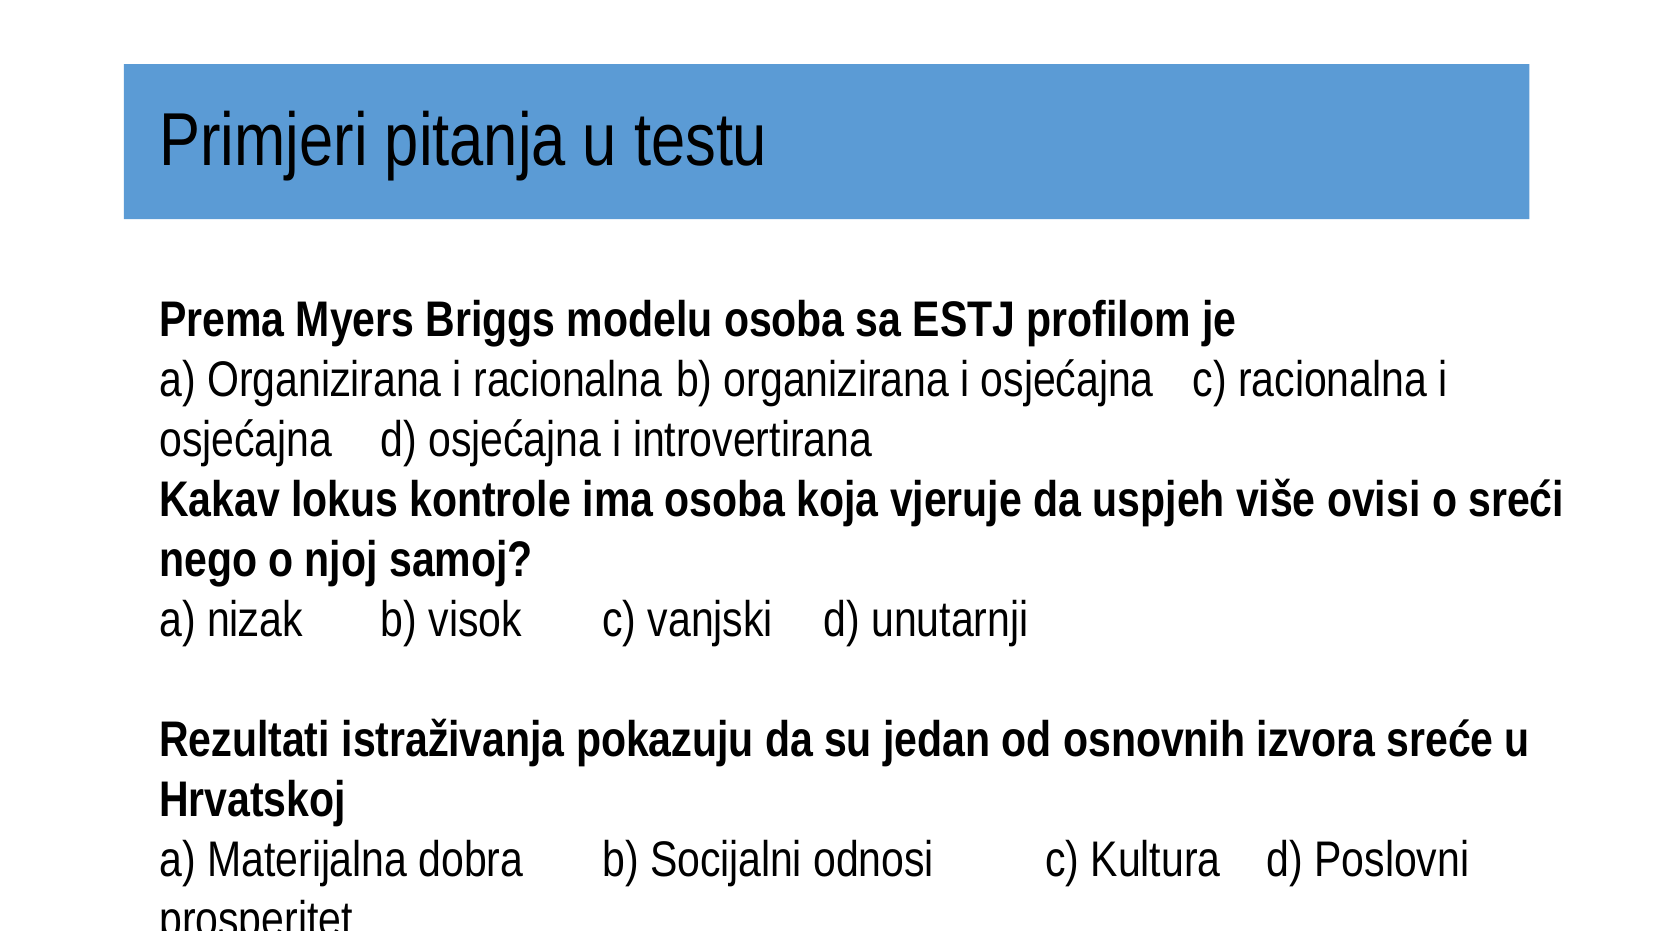

# Primjeri pitanja u testu
Prema Myers Briggs modelu osoba sa ESTJ profilom je
a) Organizirana i racionalna	b) organizirana i osjećajna	c) racionalna i osjećajna	d) osjećajna i introvertirana
Kakav lokus kontrole ima osoba koja vjeruje da uspjeh više ovisi o sreći nego o njoj samoj?
a) nizak 	b) visok 	c) vanjski 	d) unutarnji
Rezultati istraživanja pokazuju da su jedan od osnovnih izvora sreće u Hrvatskoj
a) Materijalna dobra		b) Socijalni odnosi		c) Kultura	d) Poslovni prosperitet